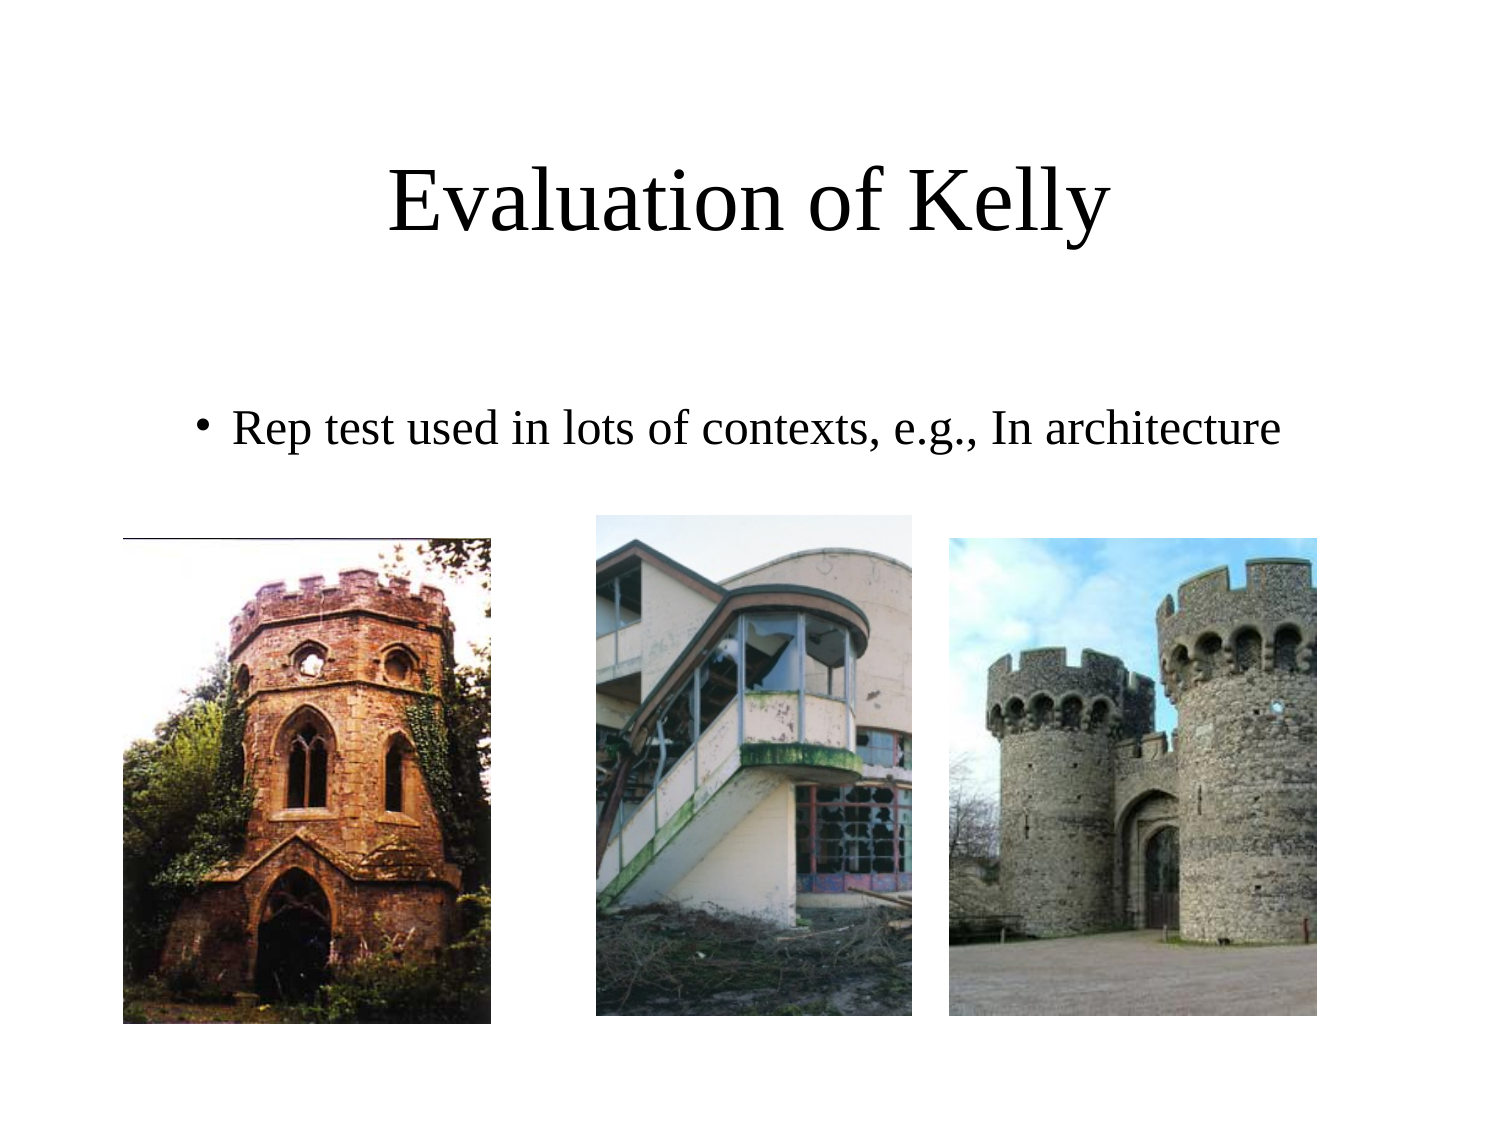

# Evaluation of Kelly
Rep test used in lots of contexts, e.g., In architecture